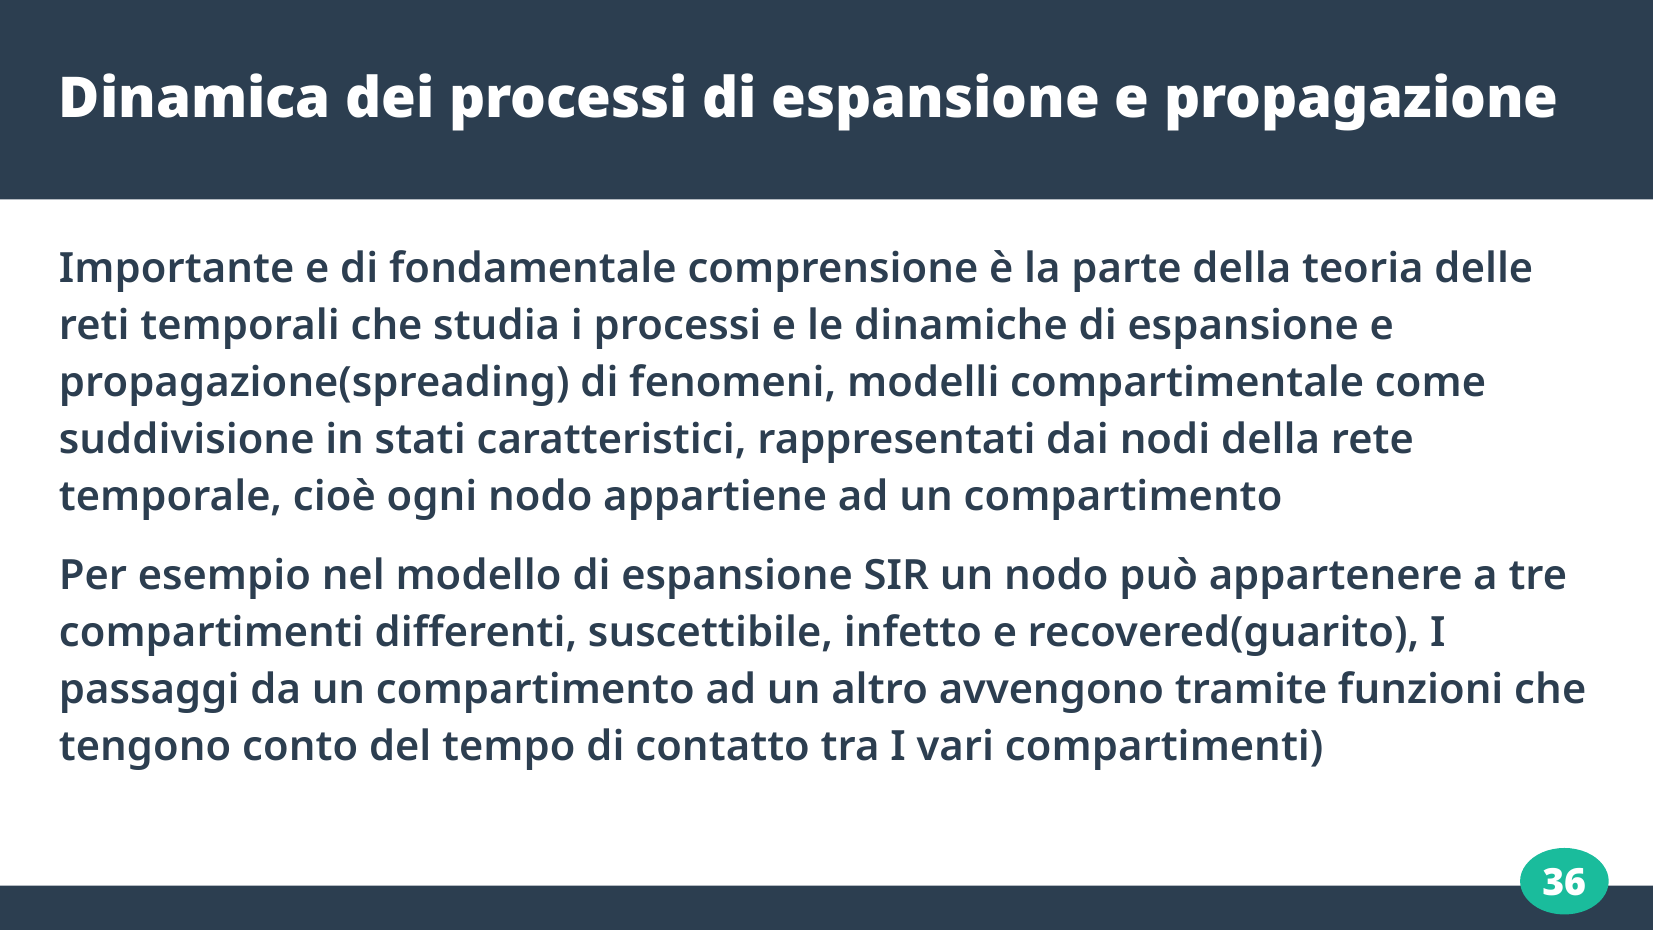

# Dinamica dei processi di espansione e propagazione
Importante e di fondamentale comprensione è la parte della teoria delle reti temporali che studia i processi e le dinamiche di espansione e propagazione(spreading) di fenomeni, modelli compartimentale come suddivisione in stati caratteristici, rappresentati dai nodi della rete temporale, cioè ogni nodo appartiene ad un compartimento
Per esempio nel modello di espansione SIR un nodo può appartenere a tre compartimenti differenti, suscettibile, infetto e recovered(guarito), I passaggi da un compartimento ad un altro avvengono tramite funzioni che tengono conto del tempo di contatto tra I vari compartimenti)
36